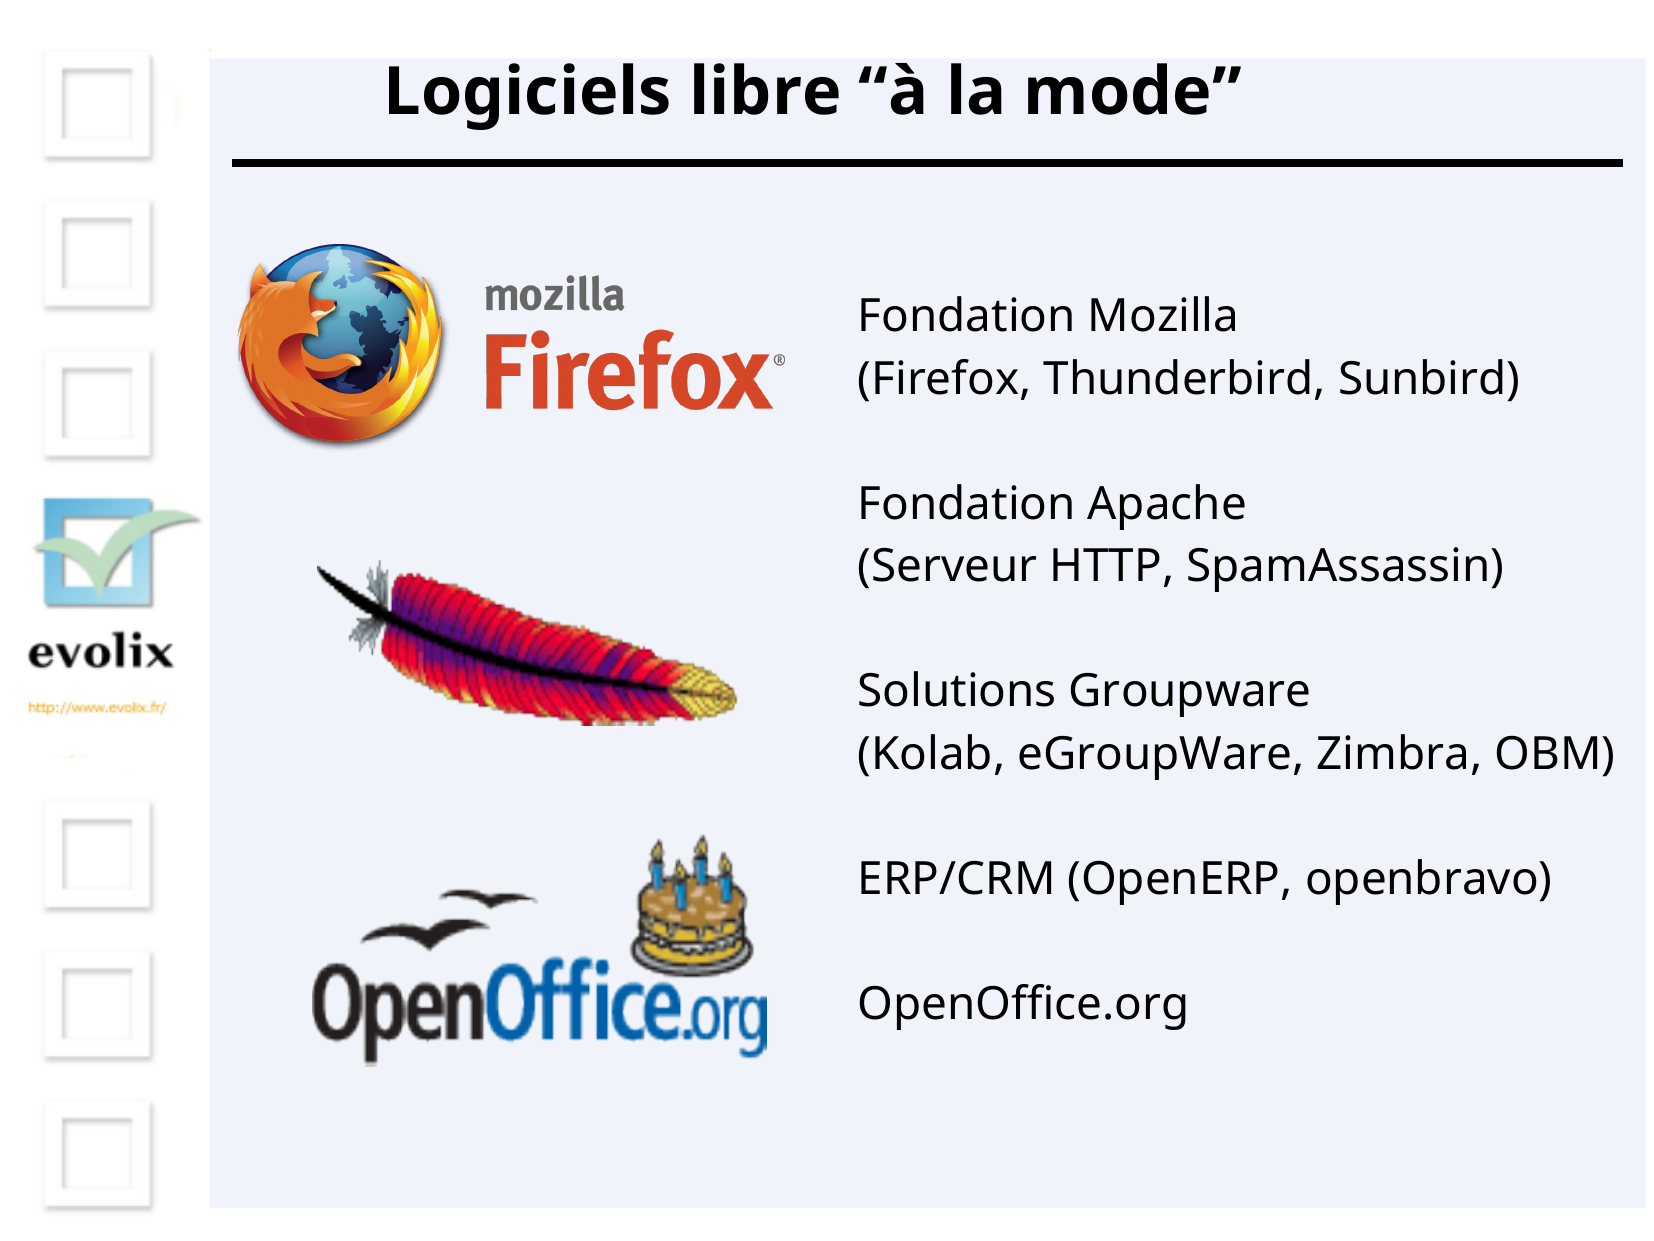

# Logiciels libre “à la mode”
 Fondation Mozilla
 (Firefox, Thunderbird, Sunbird)
 Fondation Apache
 (Serveur HTTP, SpamAssassin)
 Solutions Groupware
 (Kolab, eGroupWare, Zimbra, OBM)
 ERP/CRM (OpenERP, openbravo)
 OpenOffice.org